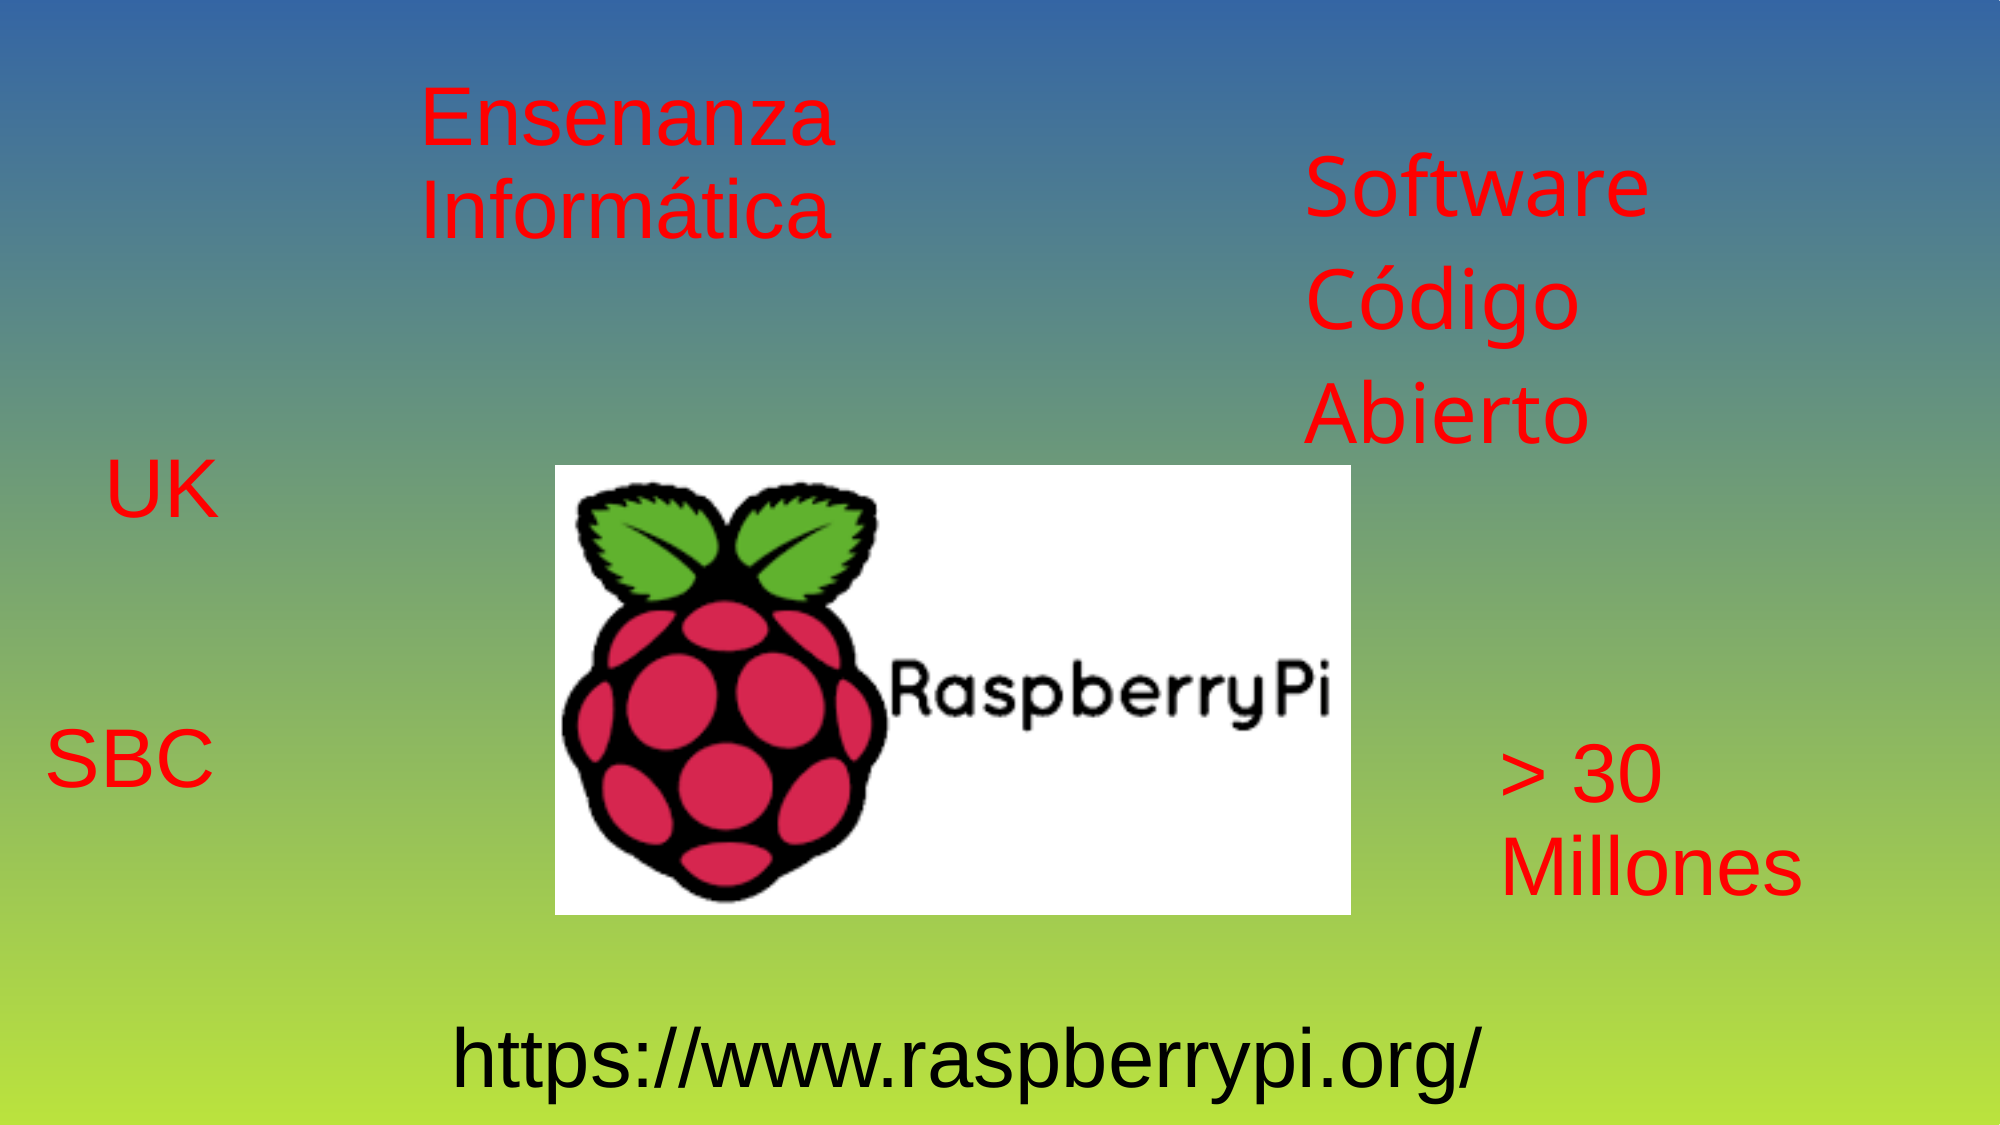

Ensenanza Informática
Software Código Abierto
UK
SBC
> 30 Millones
https://www.raspberrypi.org/